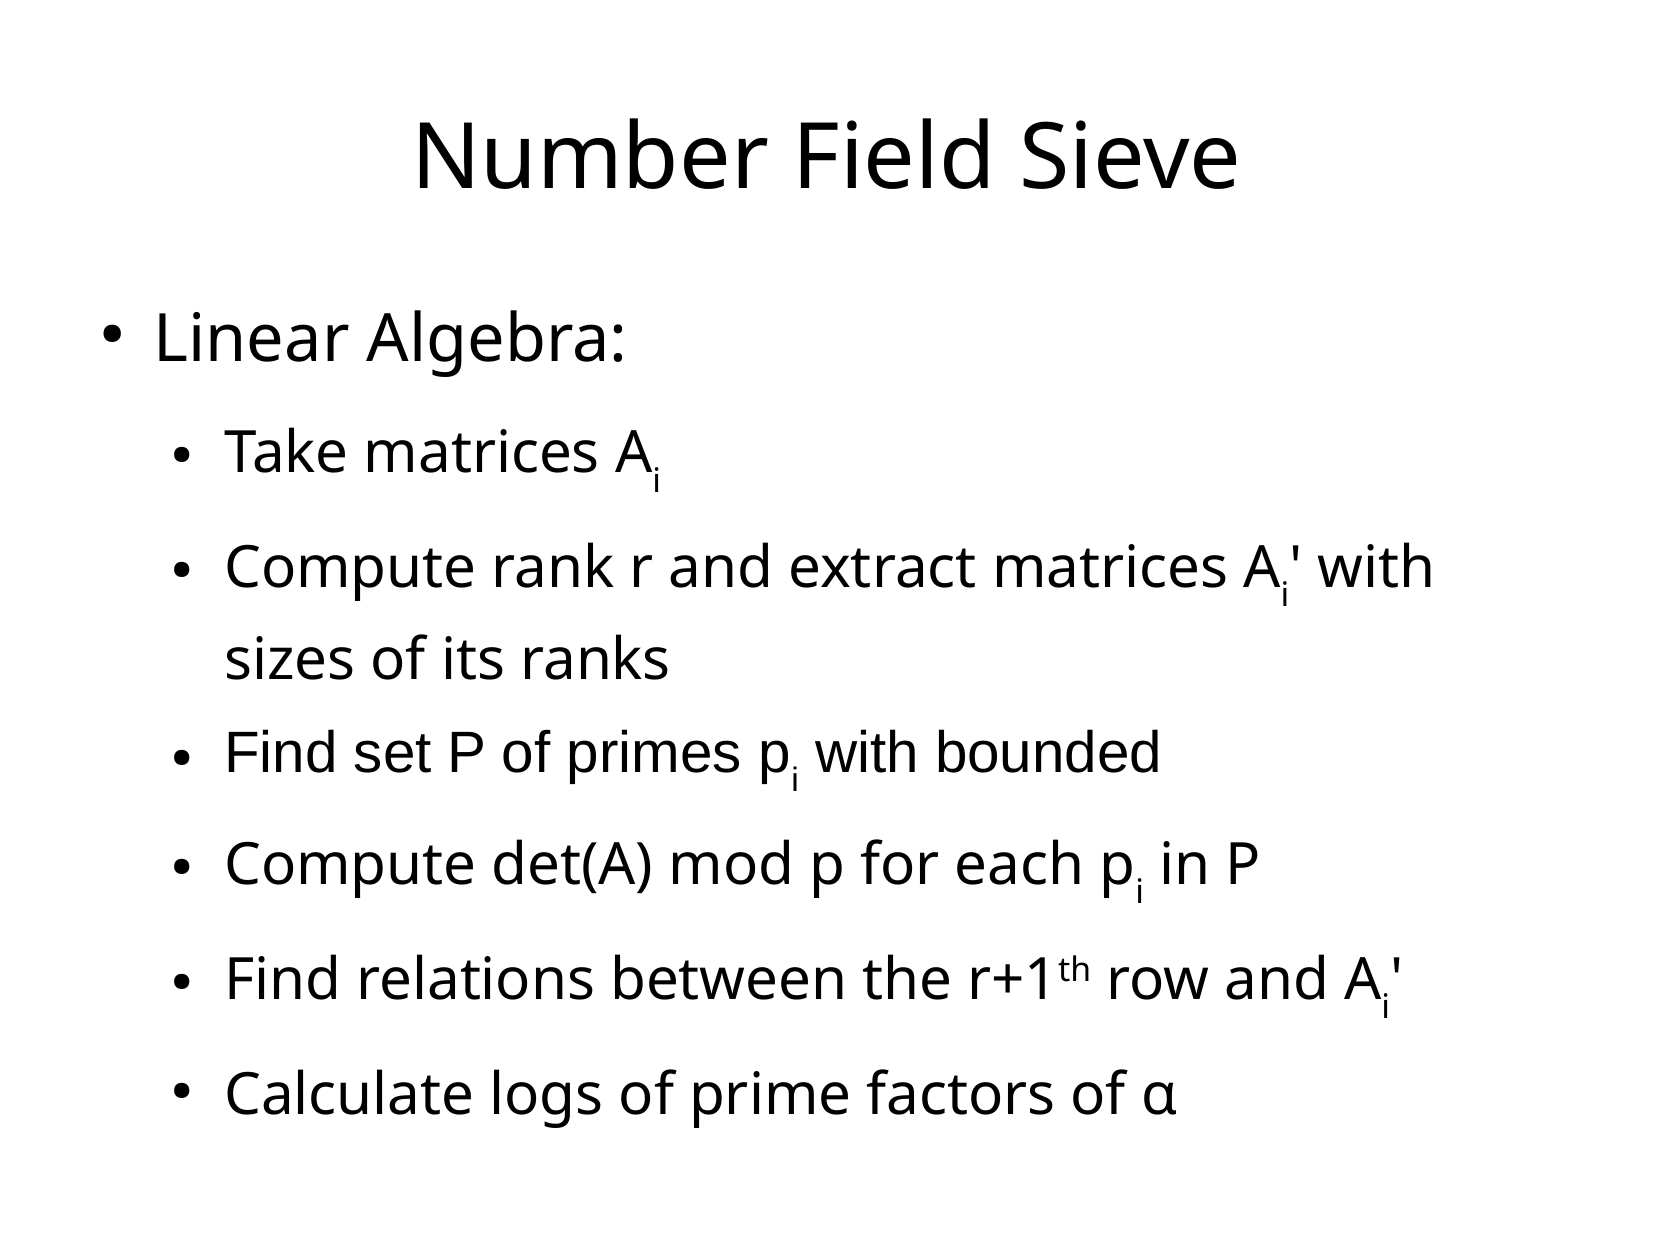

# Number Field Sieve
Linear Algebra:
Take matrices Ai
Compute rank r and extract matrices Ai' with sizes of its ranks
Find set P of primes pi with bounded
Compute det(A) mod p for each pi in P
Find relations between the r+1th row and Ai'
Calculate logs of prime factors of α